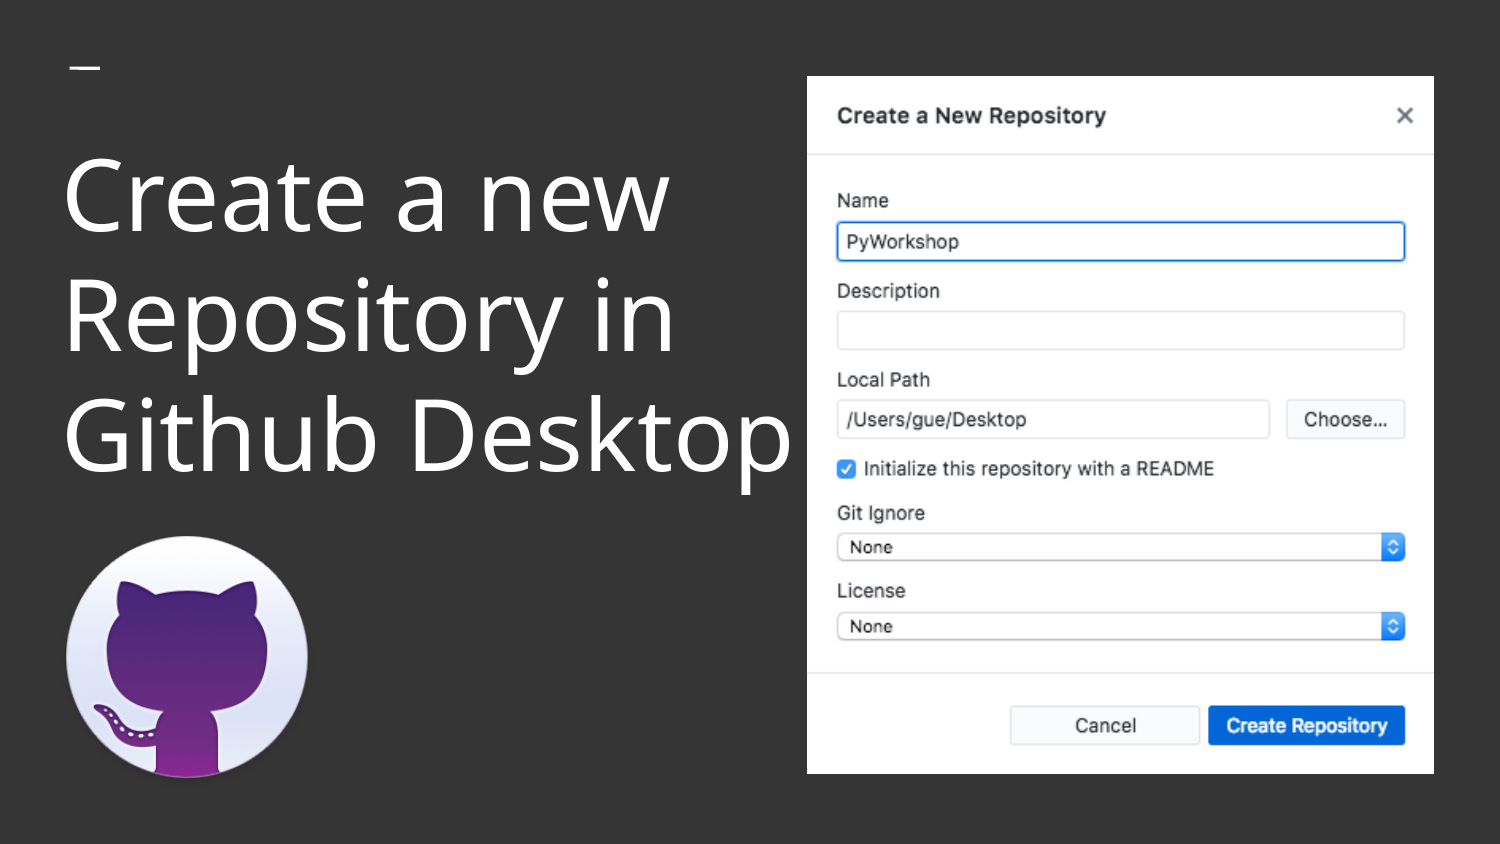

# Create a new Repository in Github Desktop